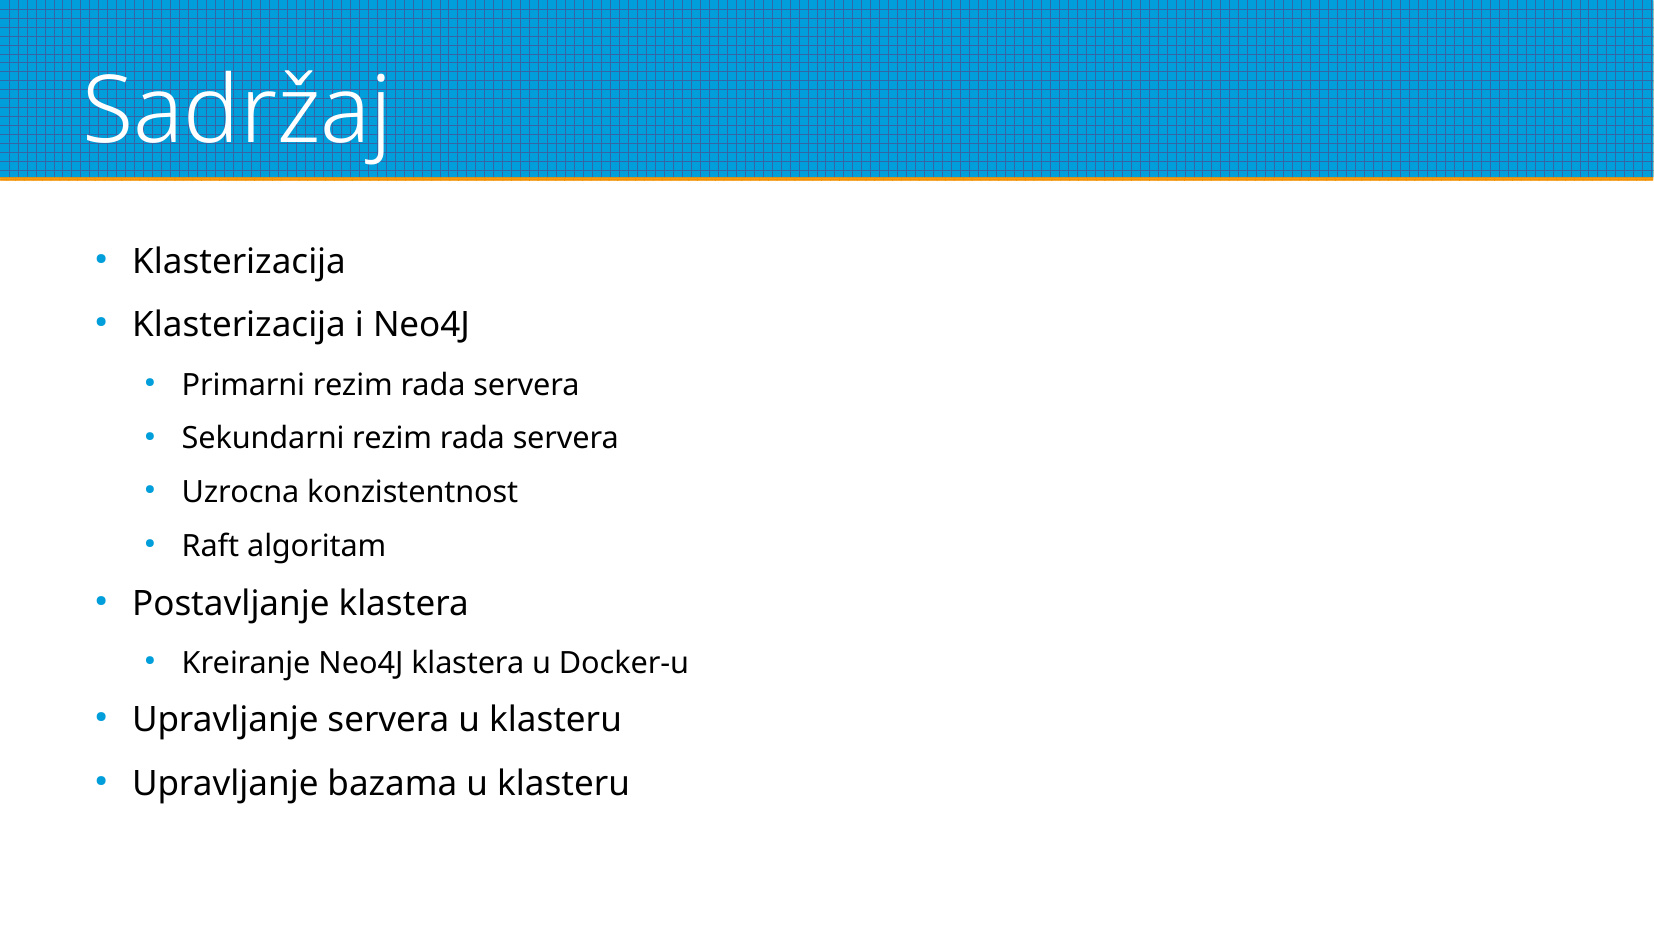

# Sadržaj
Klasterizacija
Klasterizacija i Neo4J
Primarni rezim rada servera
Sekundarni rezim rada servera
Uzrocna konzistentnost
Raft algoritam
Postavljanje klastera
Kreiranje Neo4J klastera u Docker-u
Upravljanje servera u klasteru
Upravljanje bazama u klasteru